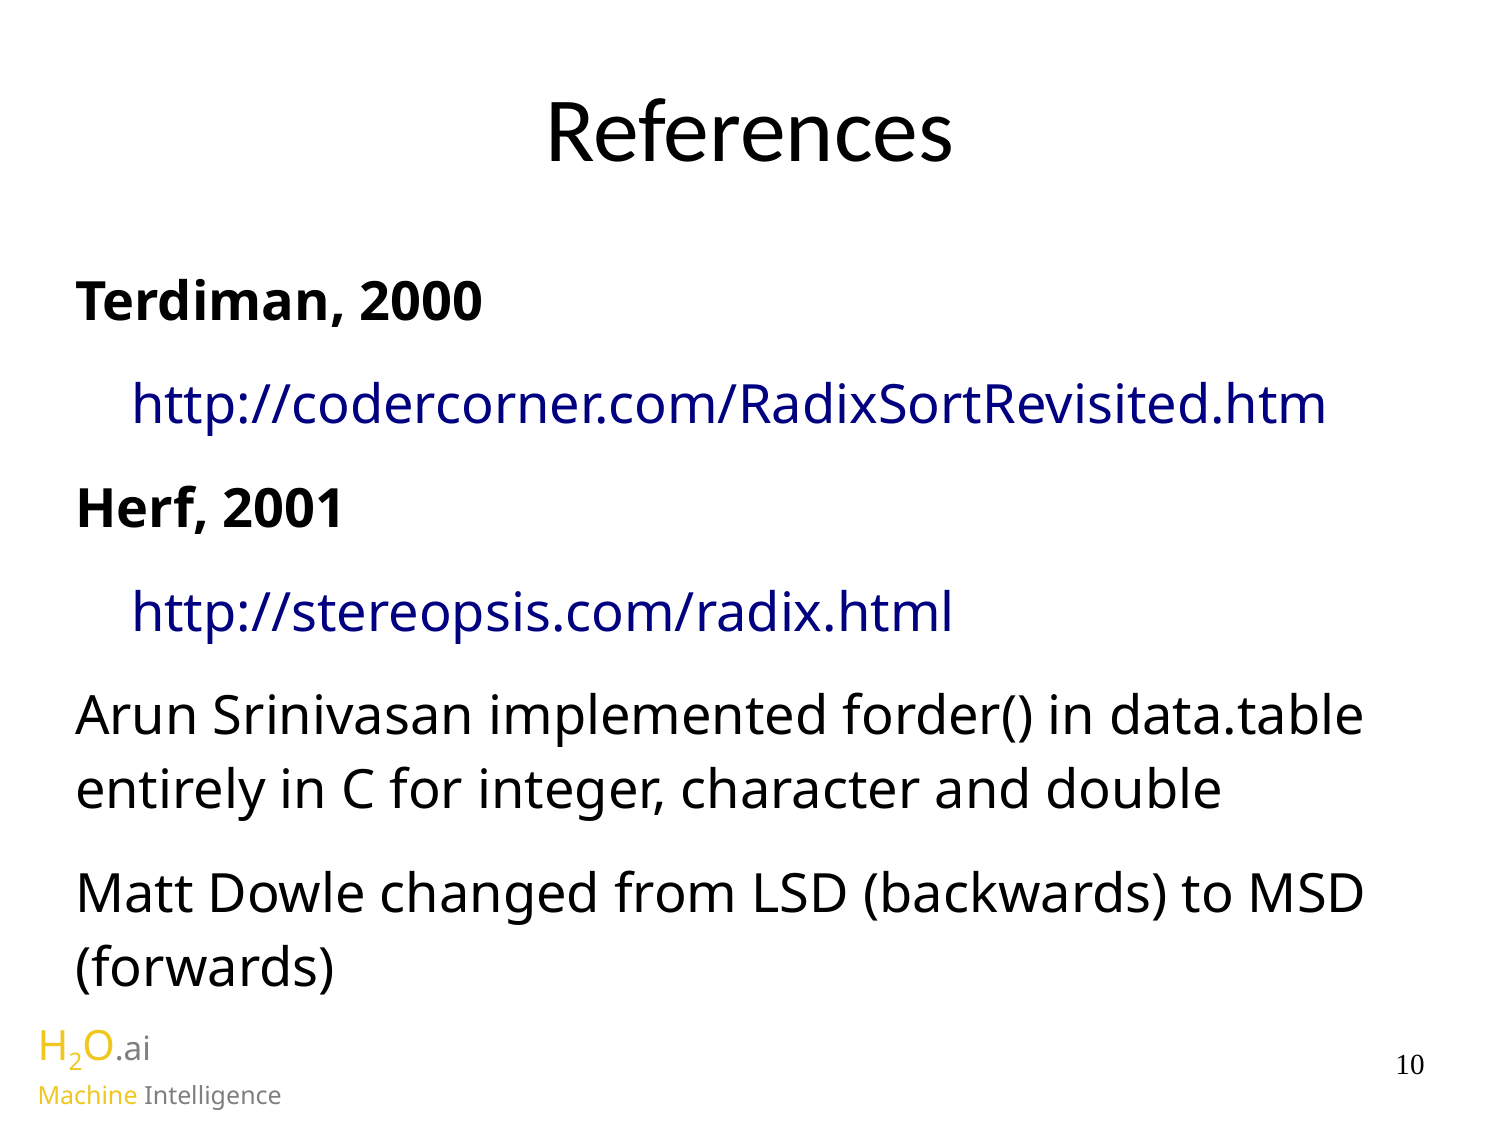

# References
Terdiman, 2000
 http://codercorner.com/RadixSortRevisited.htm
Herf, 2001
 http://stereopsis.com/radix.html
Arun Srinivasan implemented forder() in data.table entirely in C for integer, character and double
Matt Dowle changed from LSD (backwards) to MSD (forwards)
10